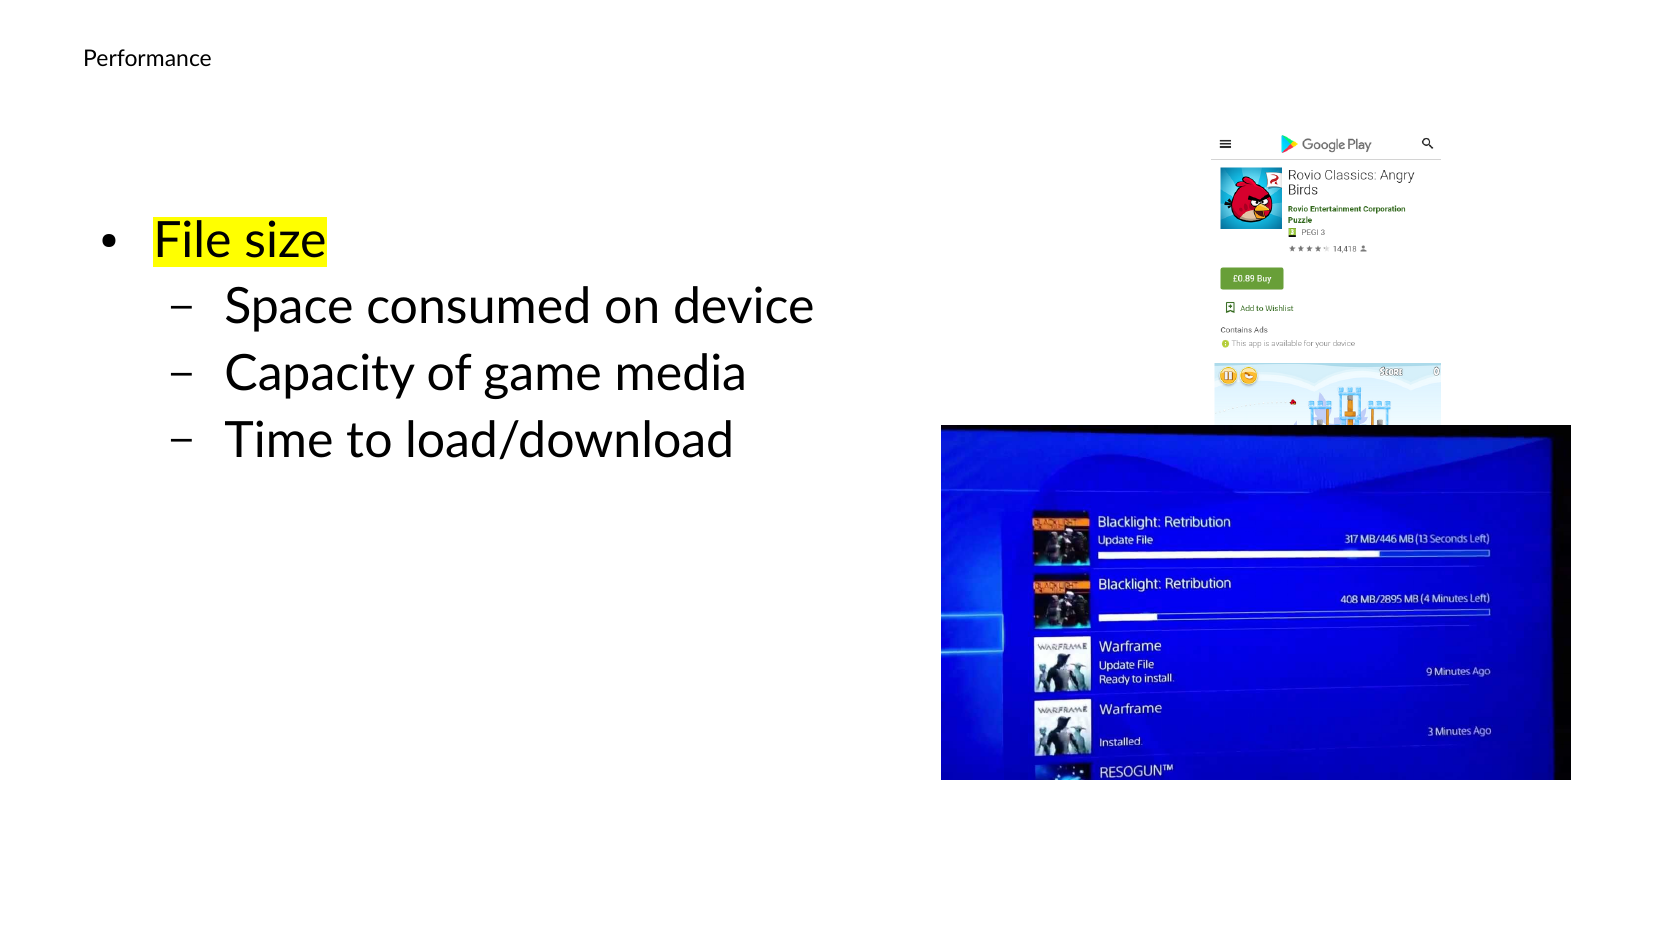

# Performance
File size
Space consumed on device
Capacity of game media
Time to load/download